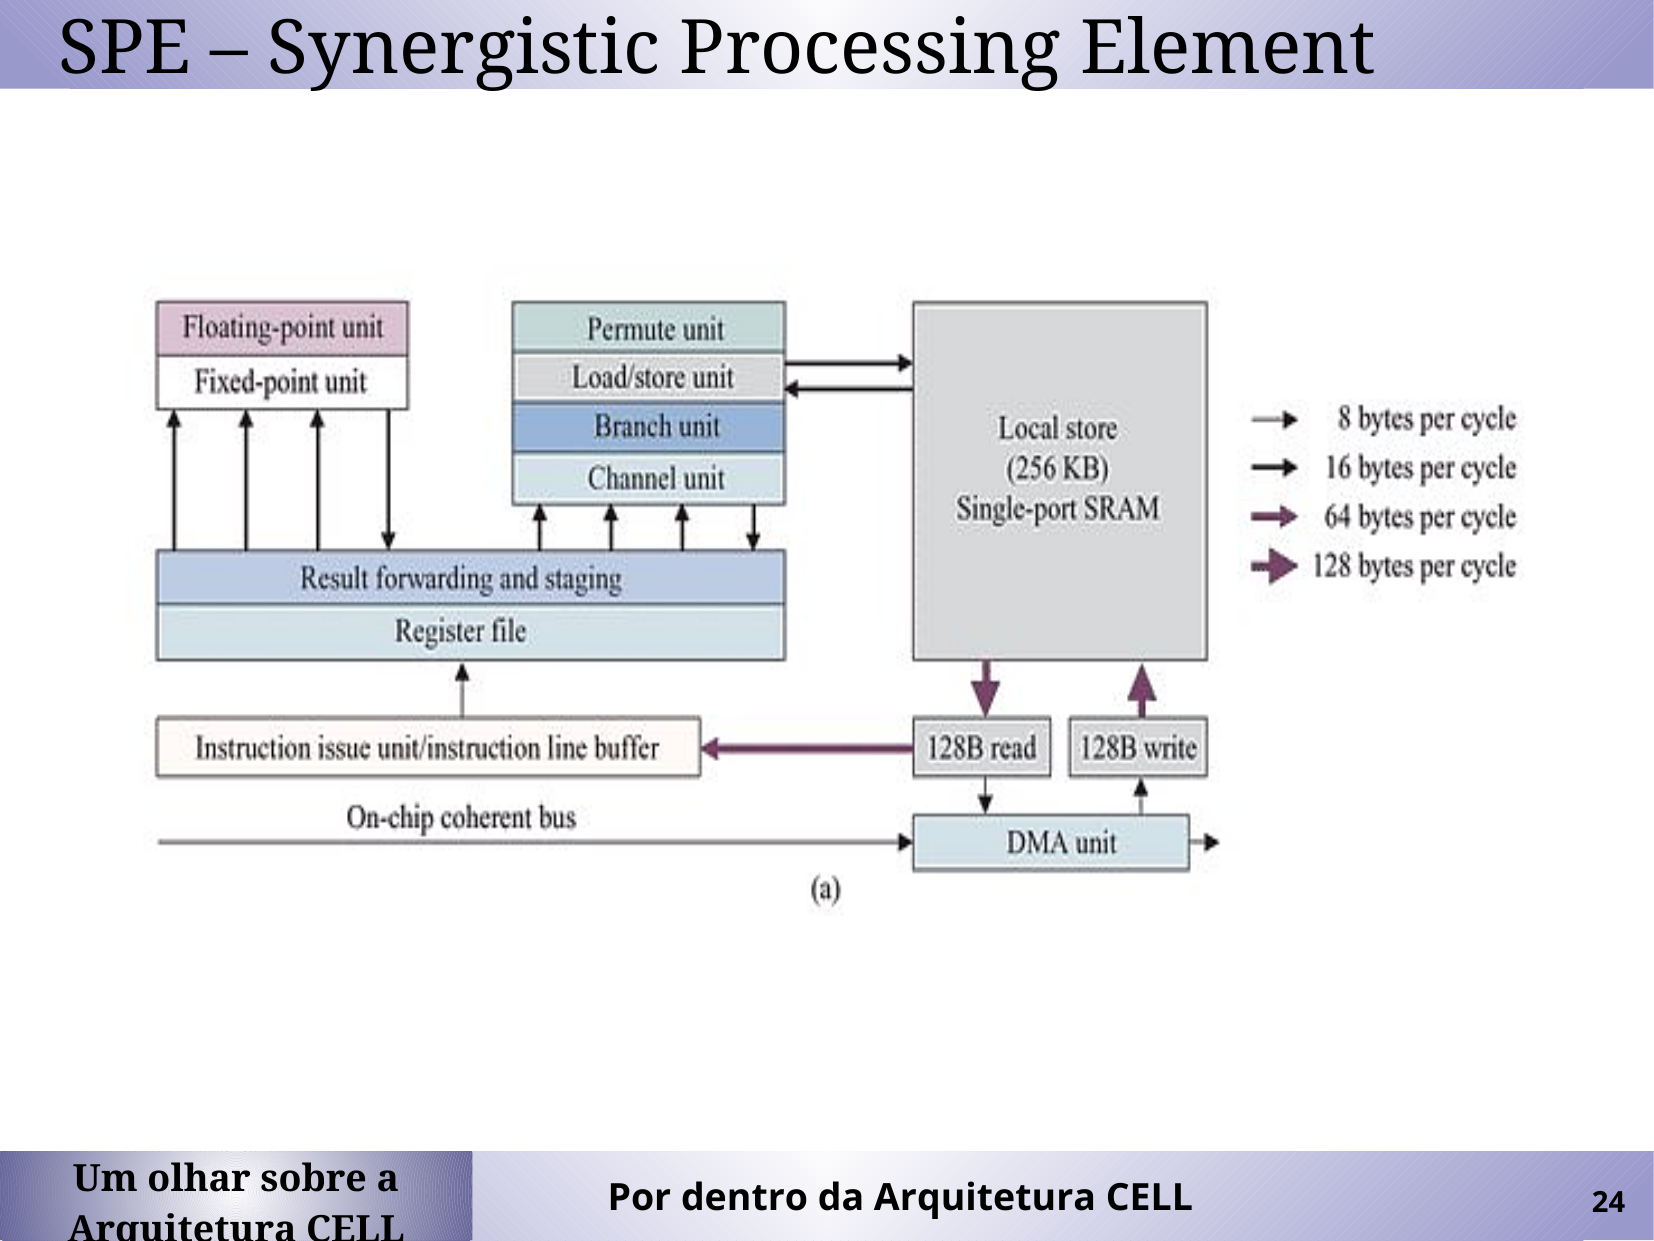

# SPE – Synergistic Processing Element
Por dentro da Arquitetura CELL
24